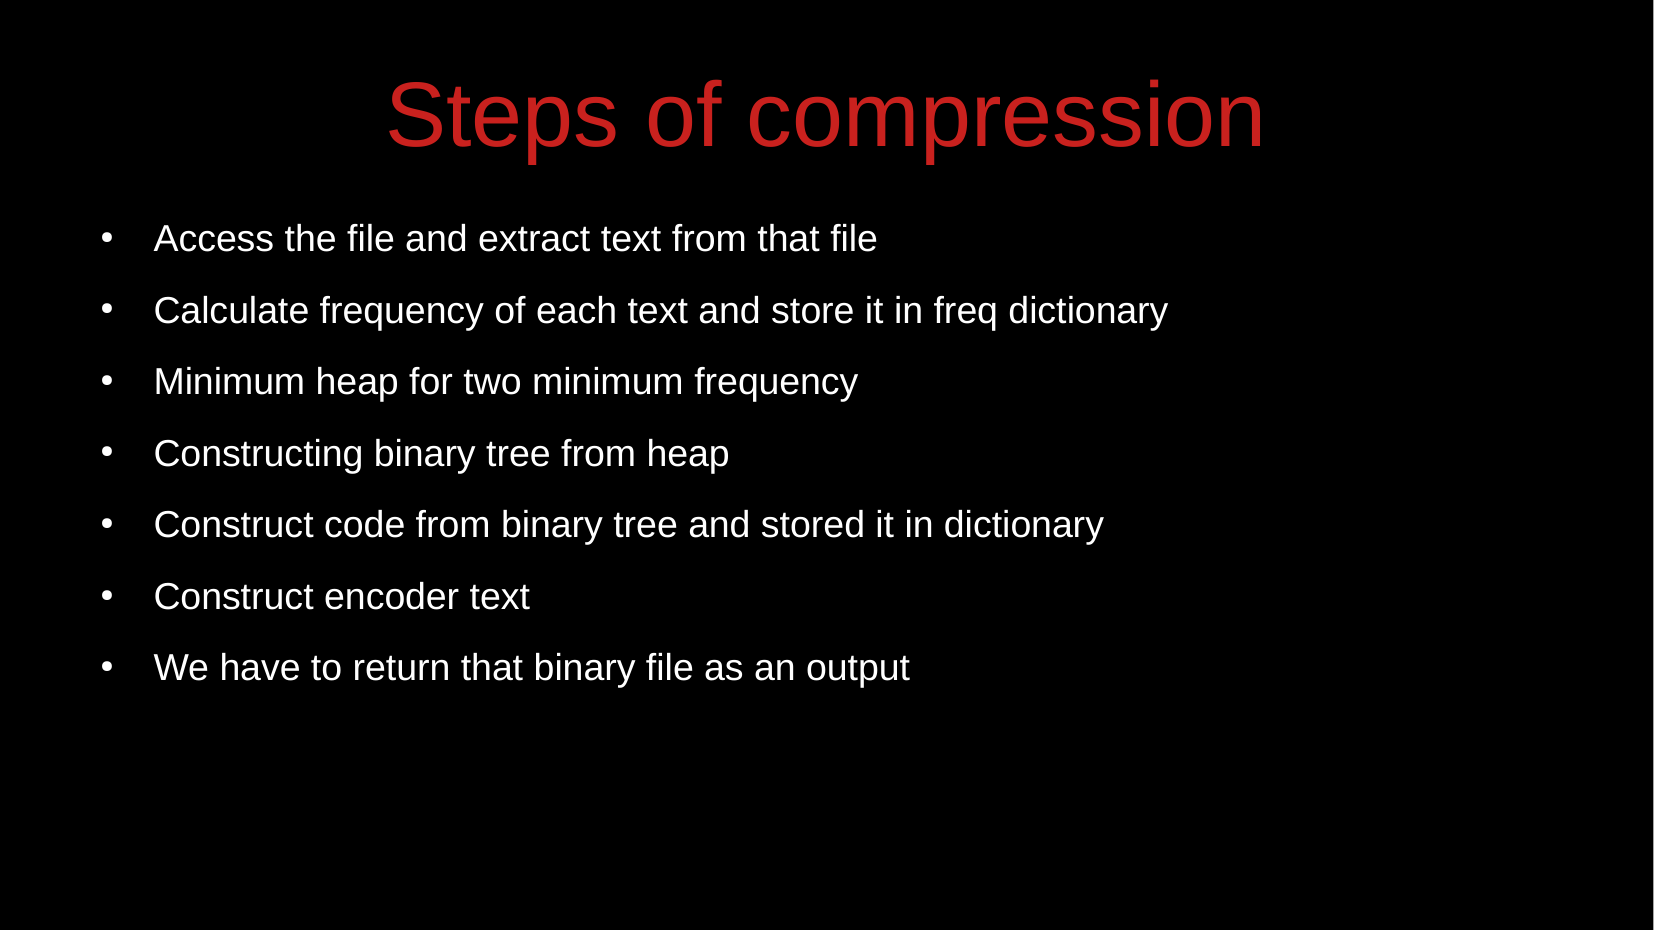

# Steps of compression
Access the file and extract text from that file
Calculate frequency of each text and store it in freq dictionary
Minimum heap for two minimum frequency
Constructing binary tree from heap
Construct code from binary tree and stored it in dictionary
Construct encoder text
We have to return that binary file as an output